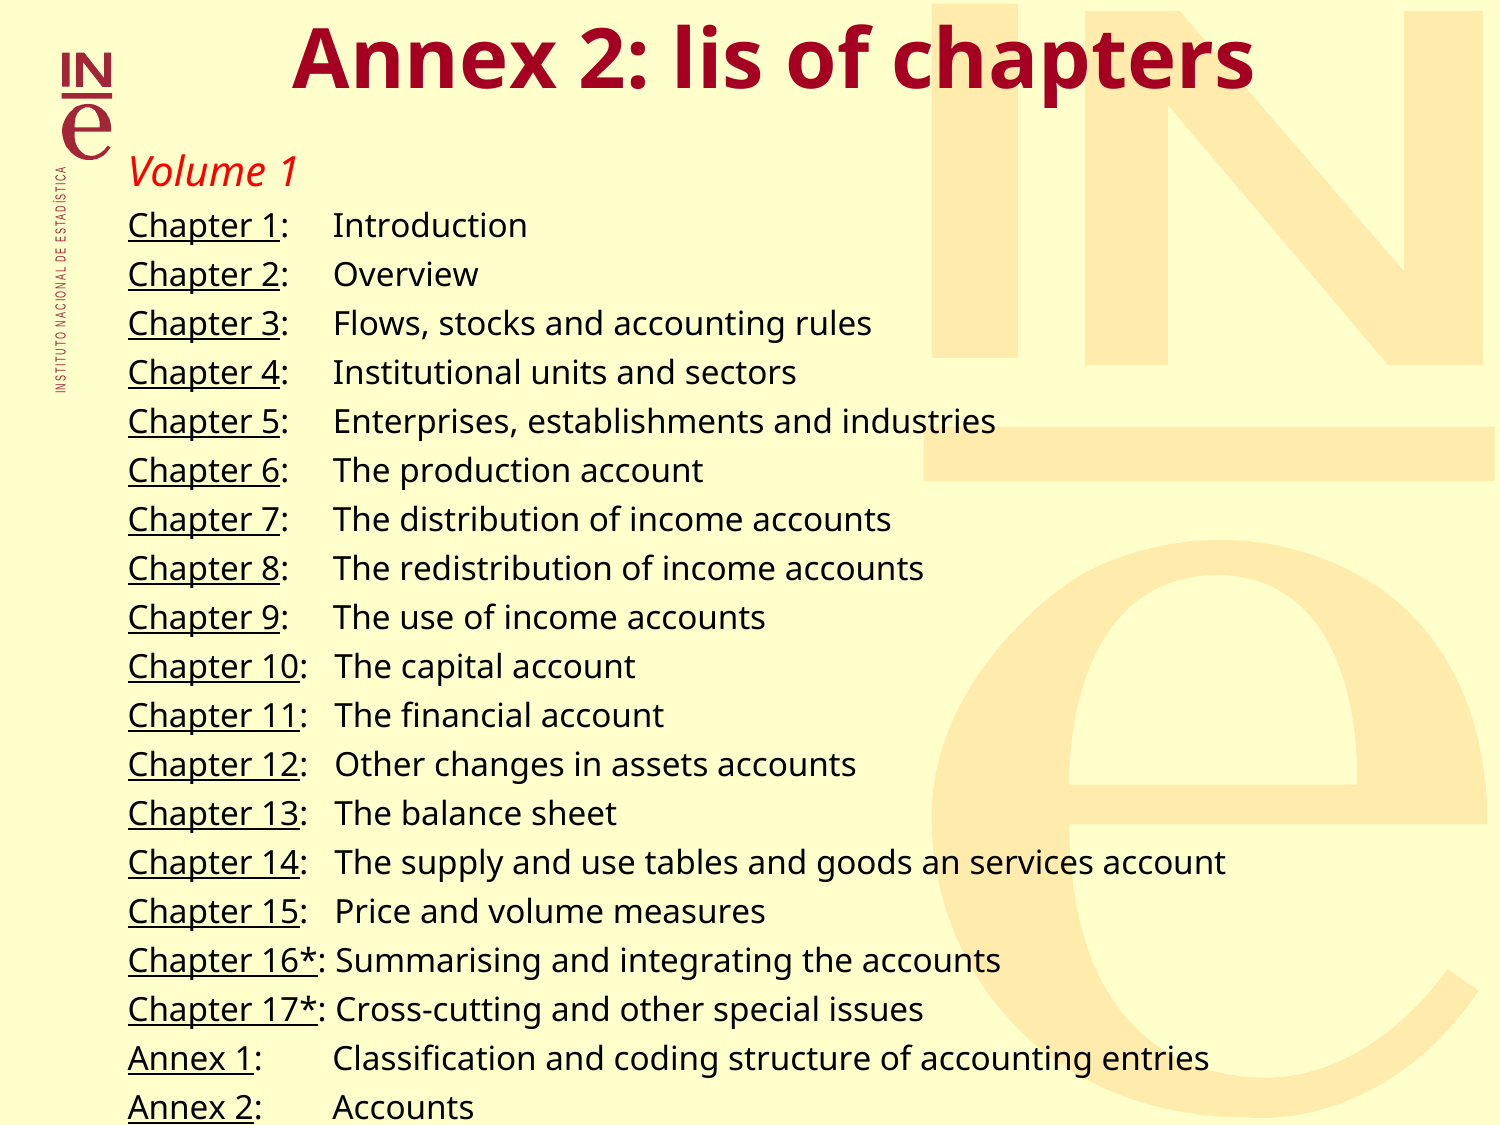

# Annex 2: lis of chapters
Volume 1
Chapter 1: Introduction
Chapter 2: Overview
Chapter 3: Flows, stocks and accounting rules
Chapter 4: Institutional units and sectors
Chapter 5: Enterprises, establishments and industries
Chapter 6: The production account
Chapter 7: The distribution of income accounts
Chapter 8: The redistribution of income accounts
Chapter 9: The use of income accounts
Chapter 10: The capital account
Chapter 11: The financial account
Chapter 12: Other changes in assets accounts
Chapter 13: The balance sheet
Chapter 14: The supply and use tables and goods an services account
Chapter 15: Price and volume measures
Chapter 16*: Summarising and integrating the accounts
Chapter 17*: Cross-cutting and other special issues
Annex 1: Classification and coding structure of accounting entries
Annex 2: Accounts
* Indicates a new chapter .../...